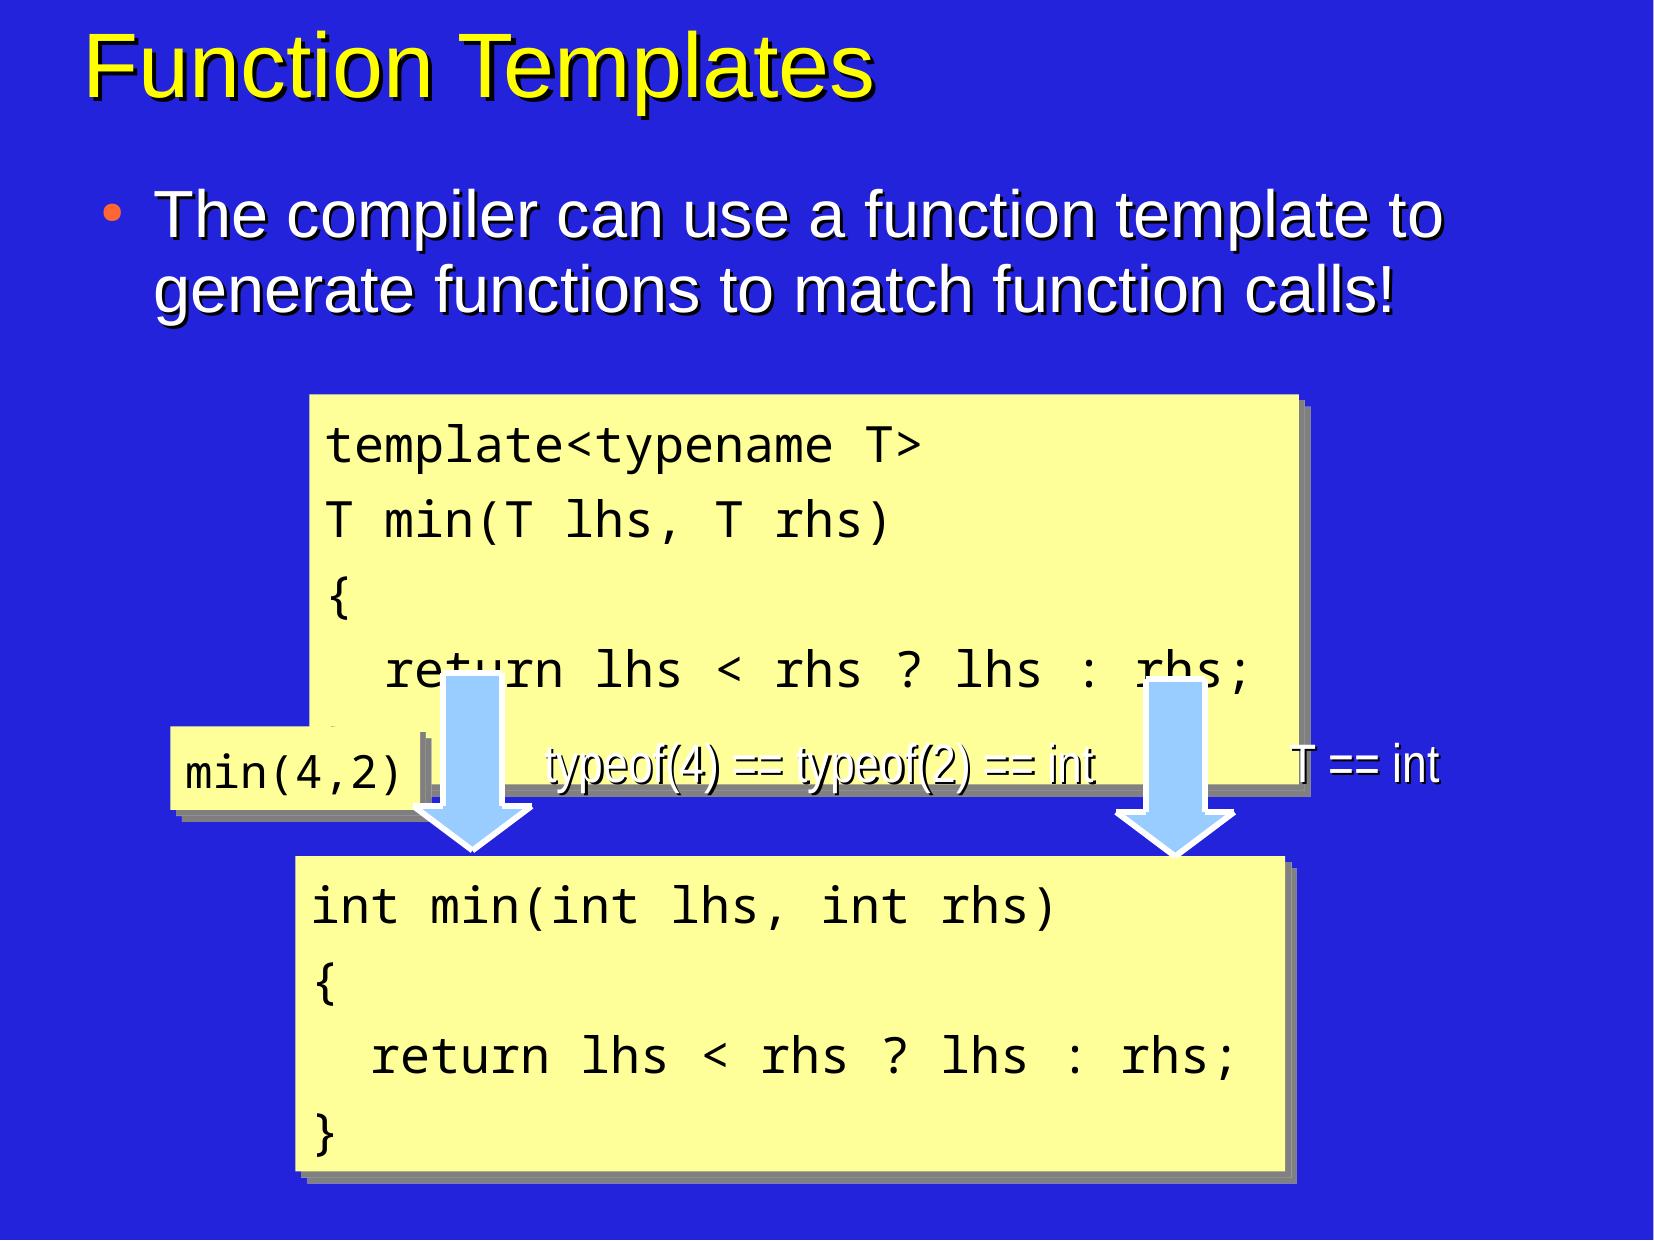

# Function Templates
The compiler can use a function template to generate functions to match function calls!
template<typename T>
T min(T lhs, T rhs)
{
 return lhs < rhs ? lhs : rhs;
}
int min(int lhs, int rhs)
{
 return lhs < rhs ? lhs : rhs;
}
typeof(4) == typeof(2) == int T == int
min(4,2)